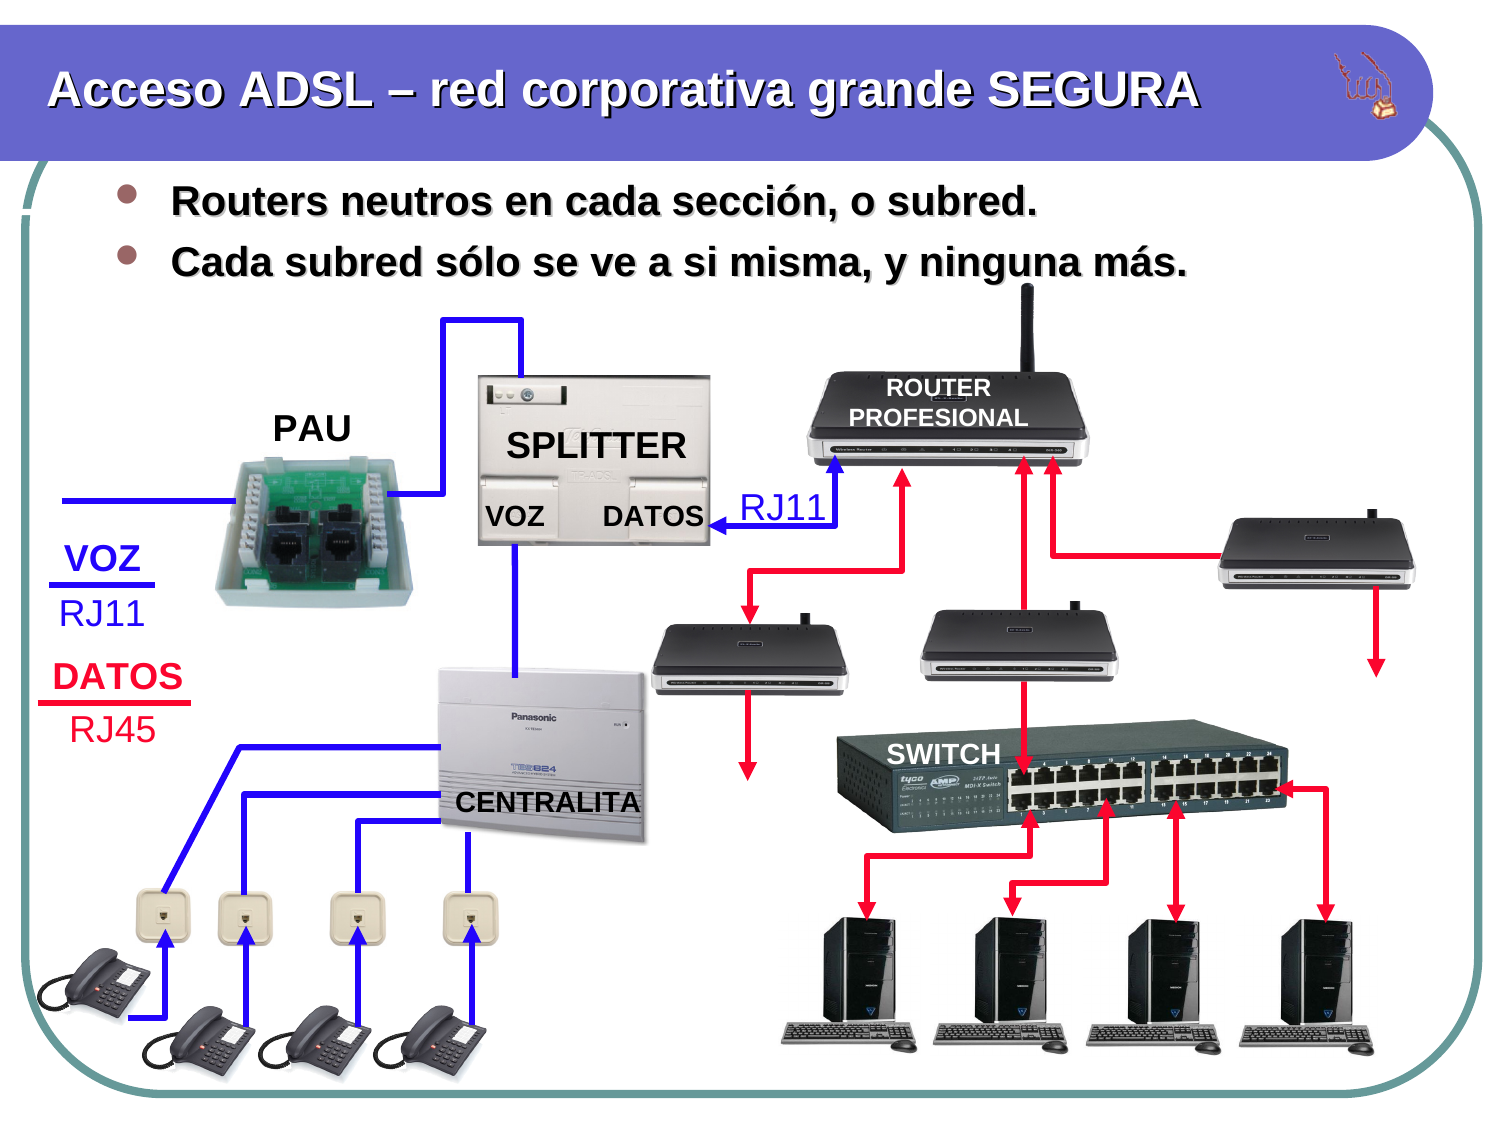

# Acceso ADSL – red corporativa grande SEGURA
Routers neutros en cada sección, o subred.
Cada subred sólo se ve a si misma, y ninguna más.
ROUTER PROFESIONAL
RJ11
SWITCH
SPLITTER
VOZ DATOS
PAU
VOZ
DATOS
RJ11
RJ45
CENTRALITA